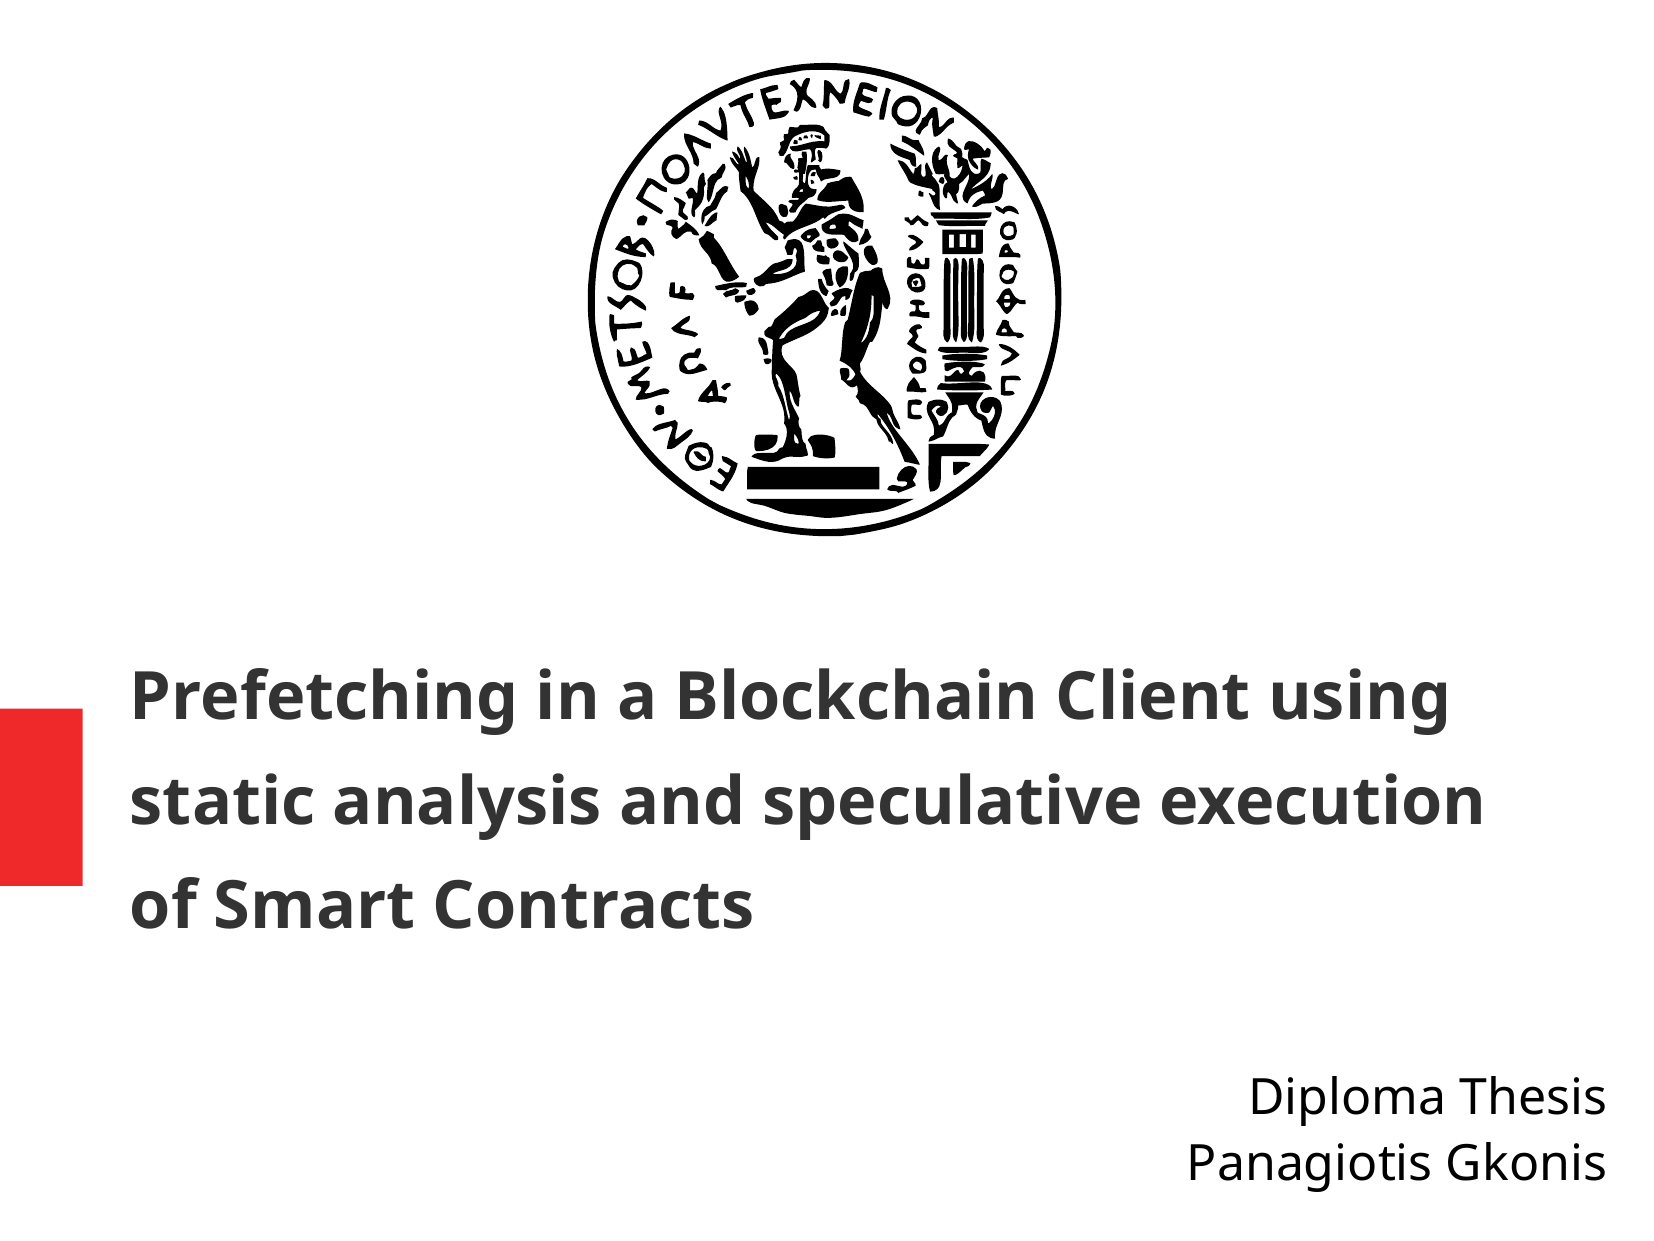

# Prefetching in a Blockchain Client using static analysis and speculative execution of Smart Contracts
Diploma Thesis
Panagiotis Gkonis
1